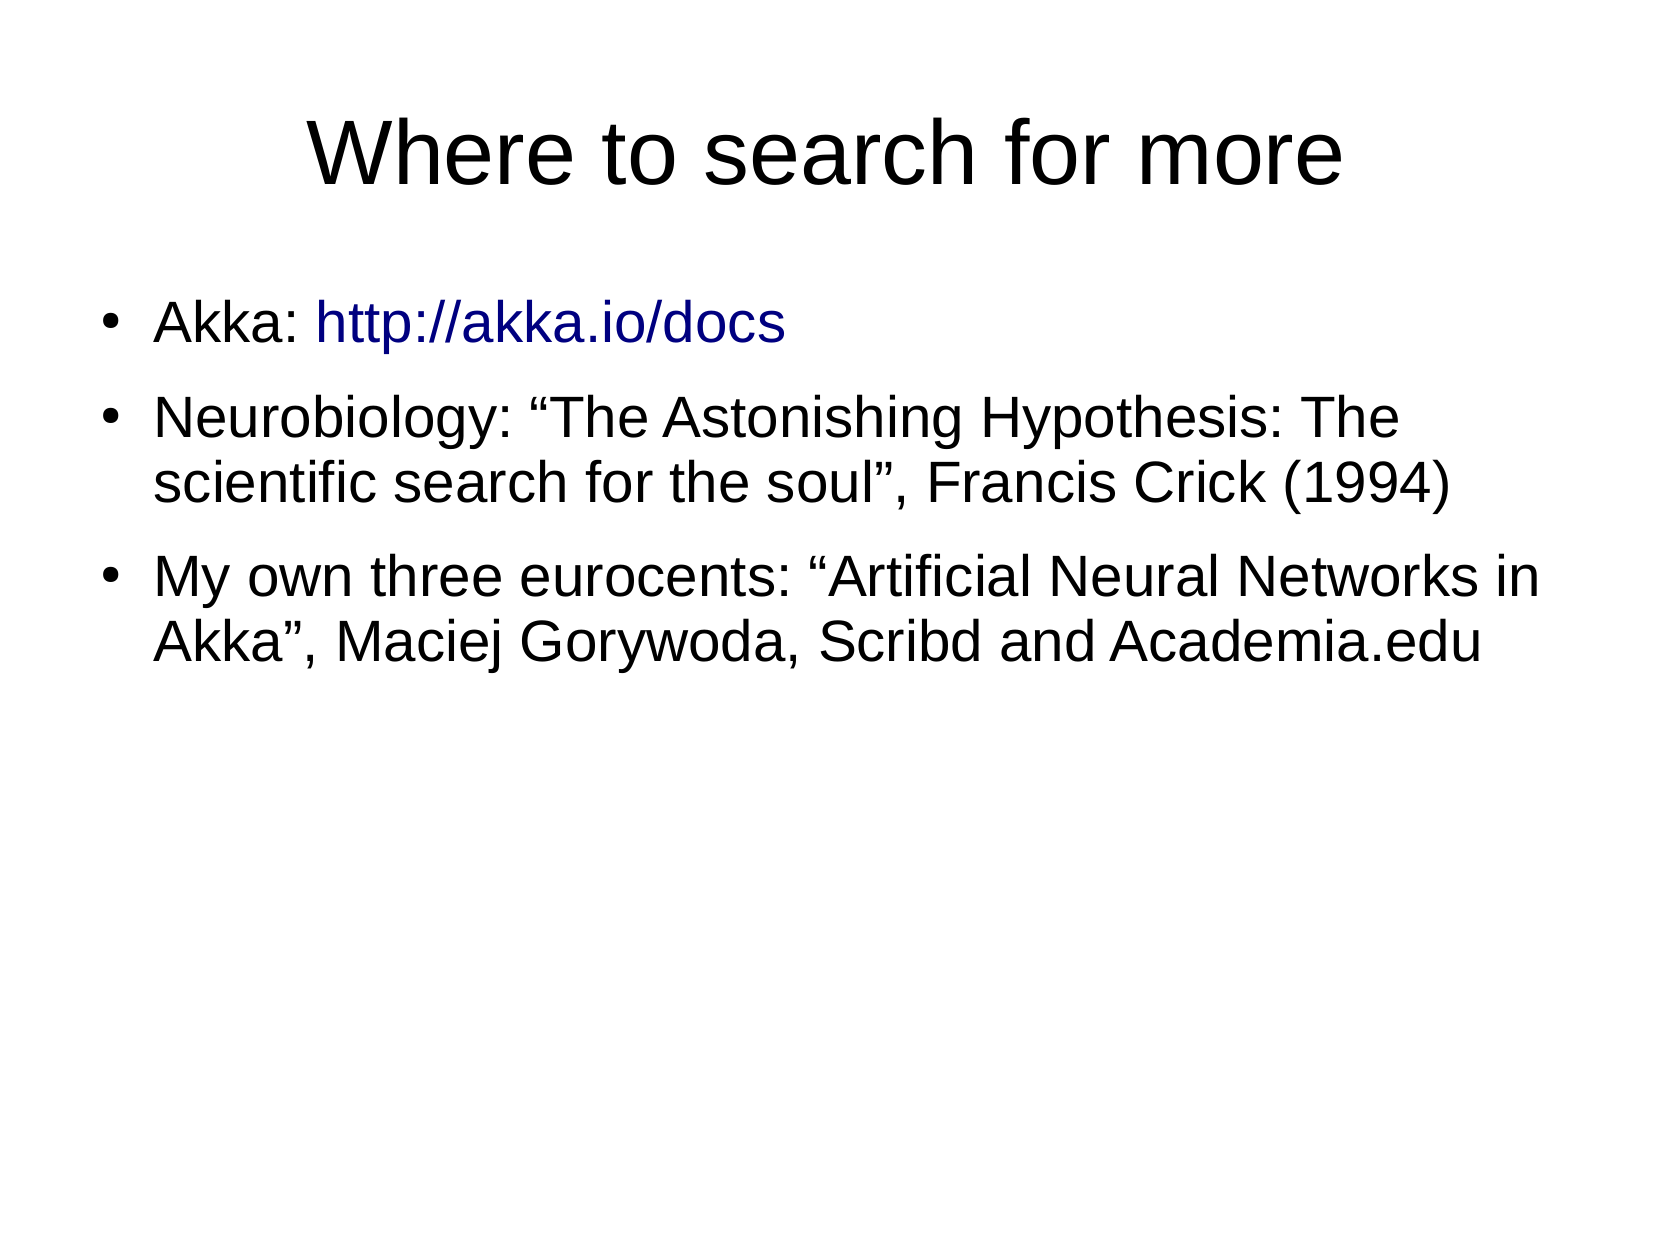

# Where to search for more
Akka: http://akka.io/docs
Neurobiology: “The Astonishing Hypothesis: The scientific search for the soul”, Francis Crick (1994)
My own three eurocents: “Artificial Neural Networks in Akka”, Maciej Gorywoda, Scribd and Academia.edu